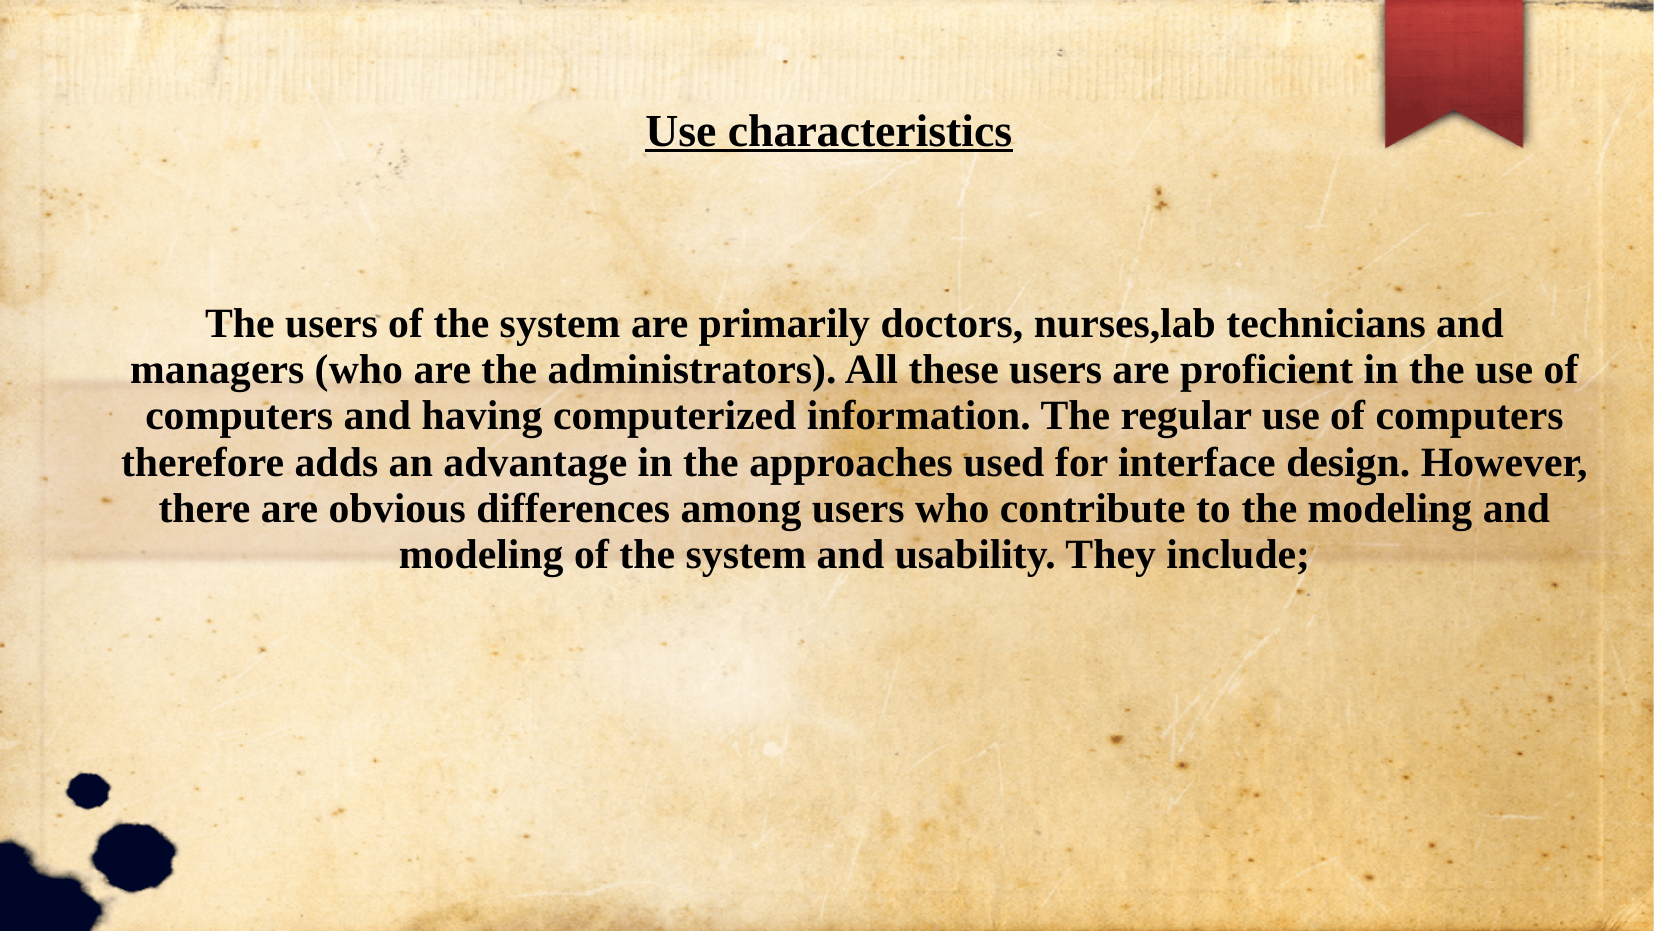

# Use characteristics
The users of the system are primarily doctors, nurses,lab technicians and managers (who are the administrators). All these users are proficient in the use of computers and having computerized information. The regular use of computers therefore adds an advantage in the approaches used for interface design. However, there are obvious differences among users who contribute to the modeling and modeling of the system and usability. They include;